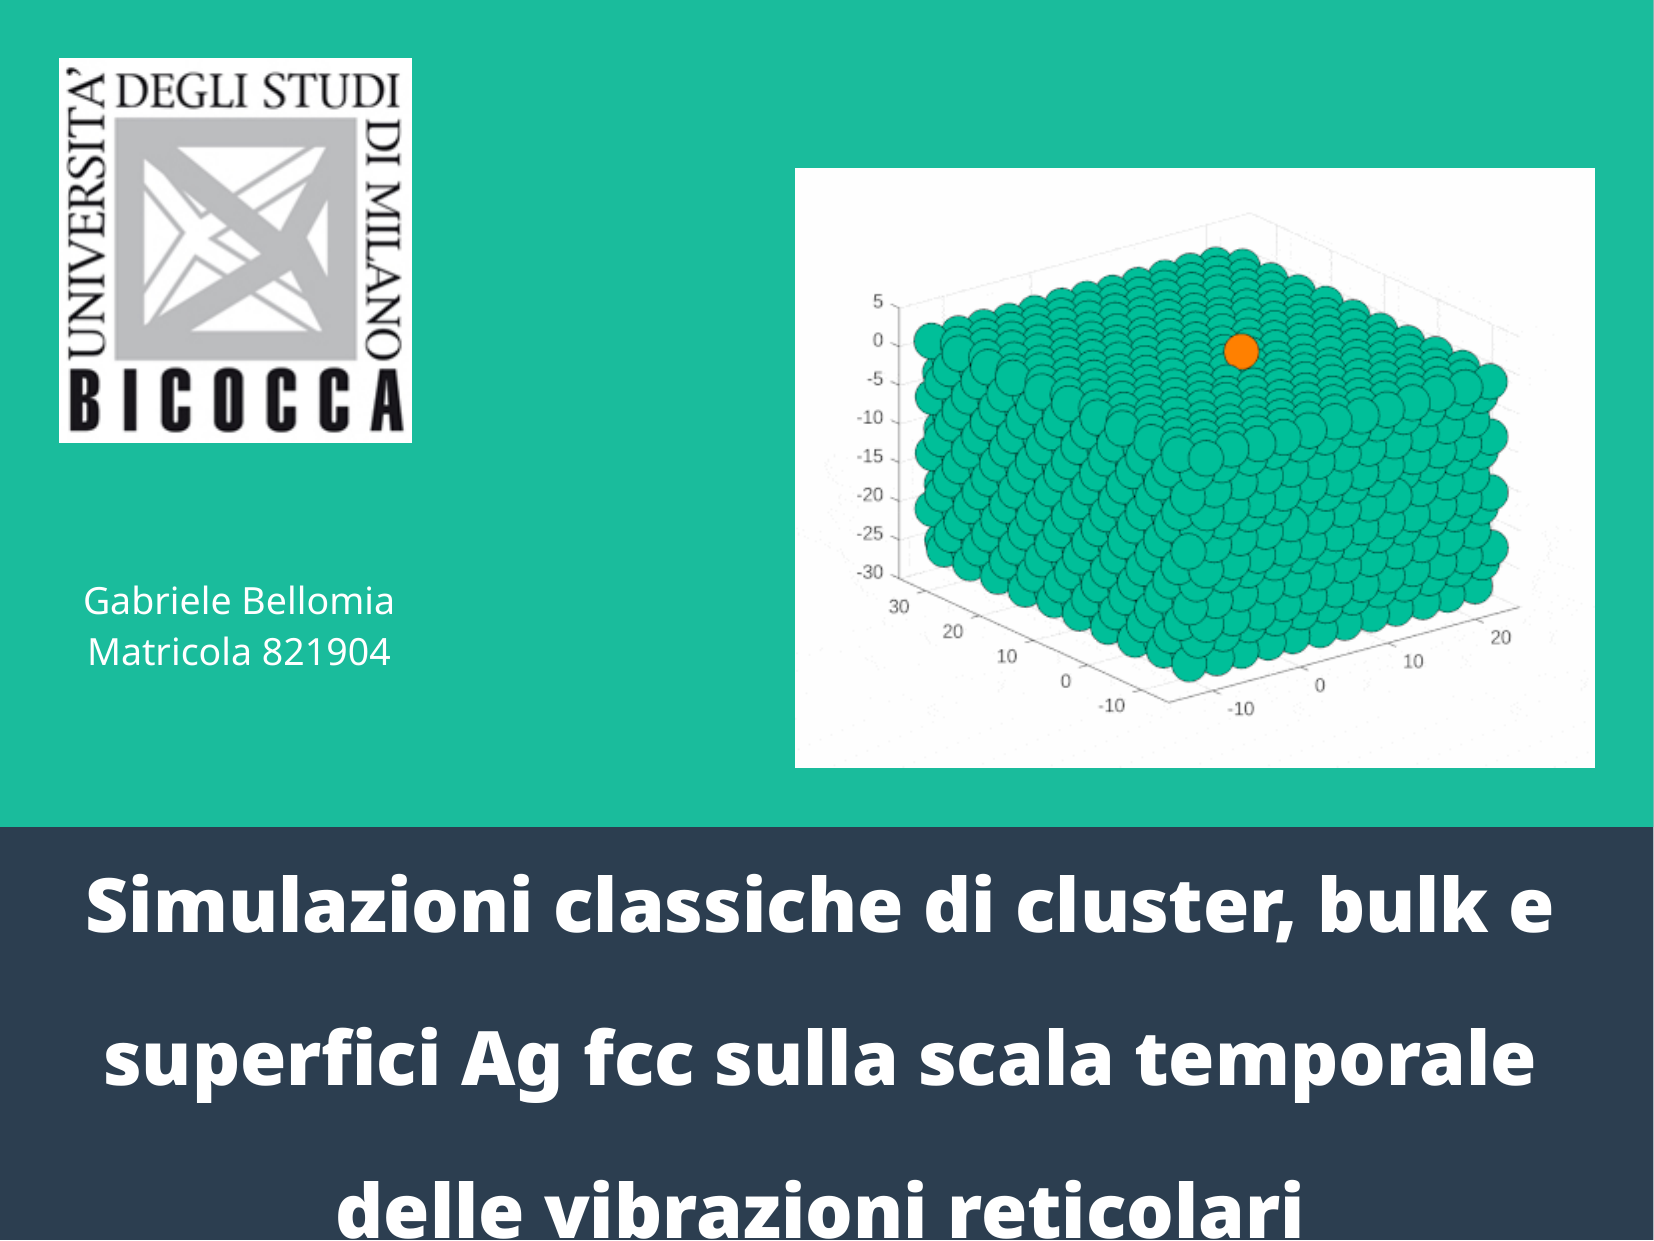

Gabriele Bellomia
Matricola 821904
# Simulazioni classiche di cluster, bulk e superfici Ag fcc sulla scala temporale delle vibrazioni reticolari